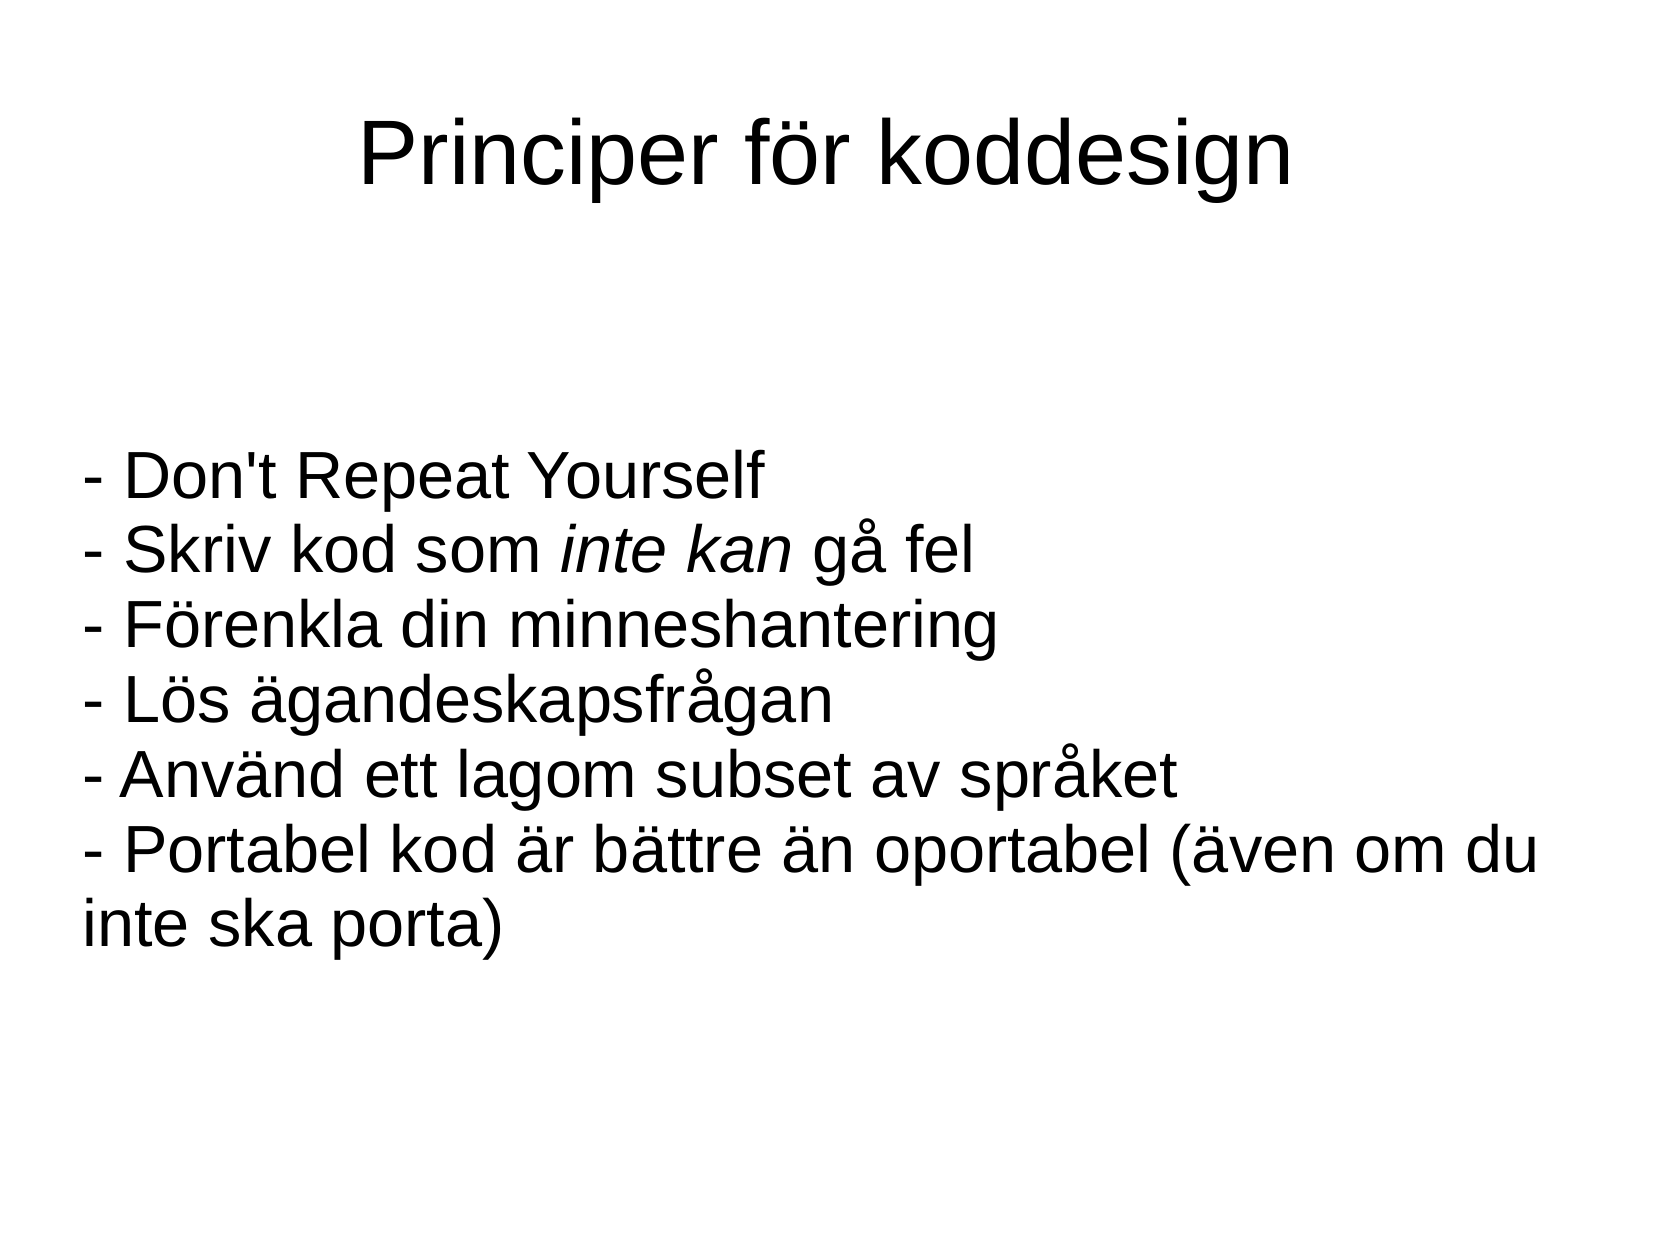

# Principer för koddesign
- Don't Repeat Yourself
- Skriv kod som inte kan gå fel
- Förenkla din minneshantering
- Lös ägandeskapsfrågan
- Använd ett lagom subset av språket
- Portabel kod är bättre än oportabel (även om du inte ska porta)